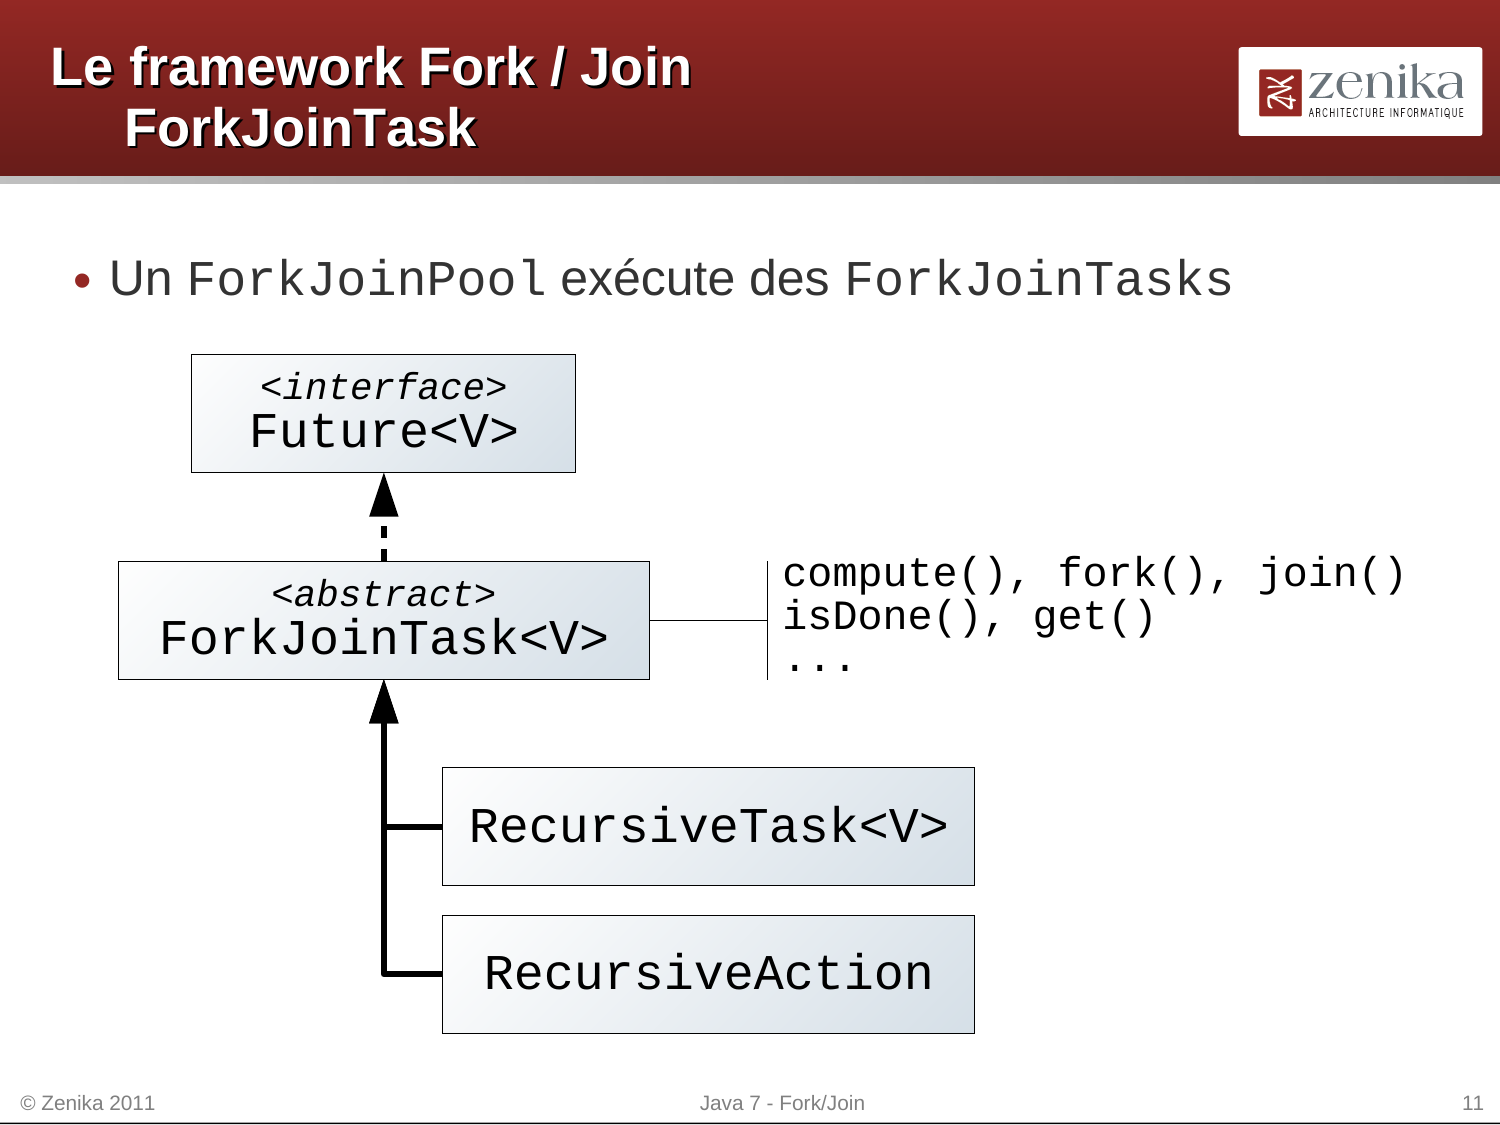

# Le framework Fork / Join ForkJoinTask
Un ForkJoinPool exécute des ForkJoinTasks
<interface>
Future<V>
compute(), fork(), join()
isDone(), get()
...
<abstract>
ForkJoinTask<V>
RecursiveTask<V>
RecursiveAction